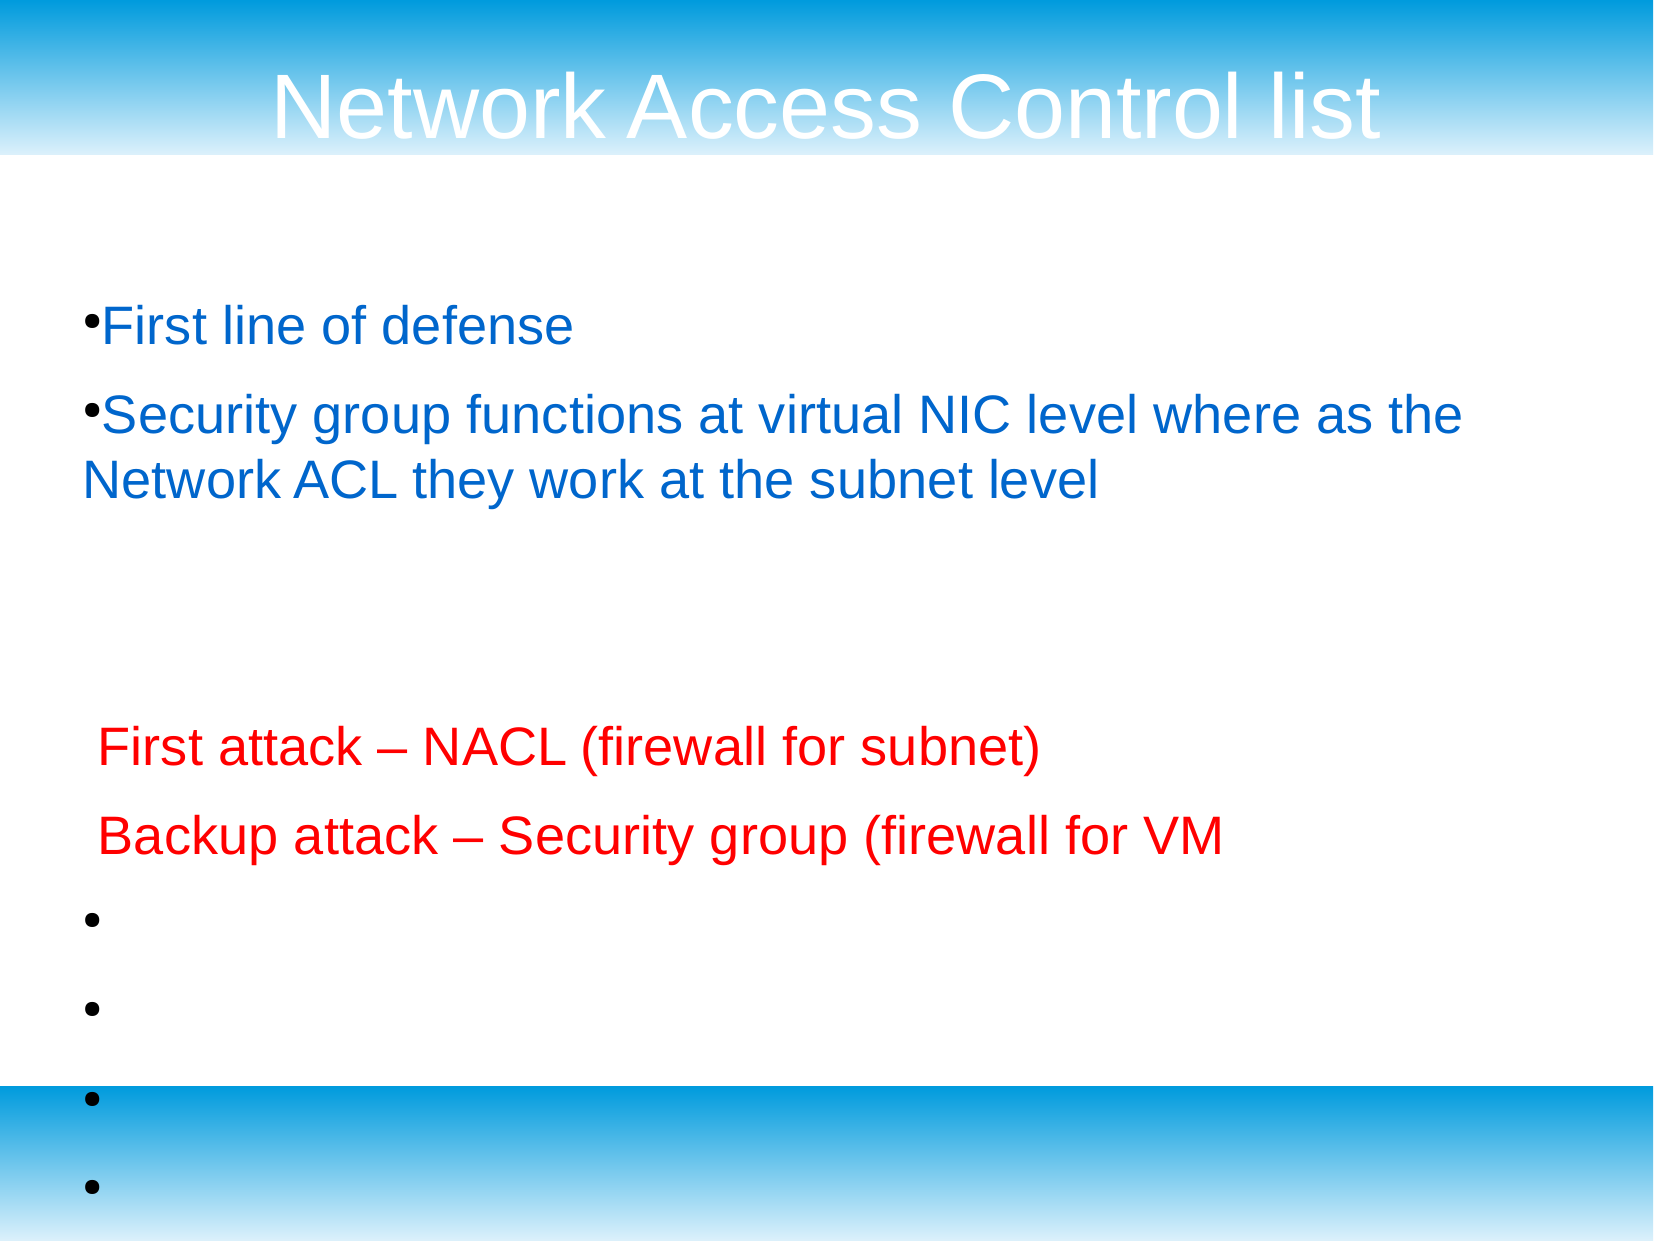

# Network Access Control list
First line of defense
Security group functions at virtual NIC level where as the Network ACL they work at the subnet level
 First attack – NACL (firewall for subnet)
 Backup attack – Security group (firewall for VM